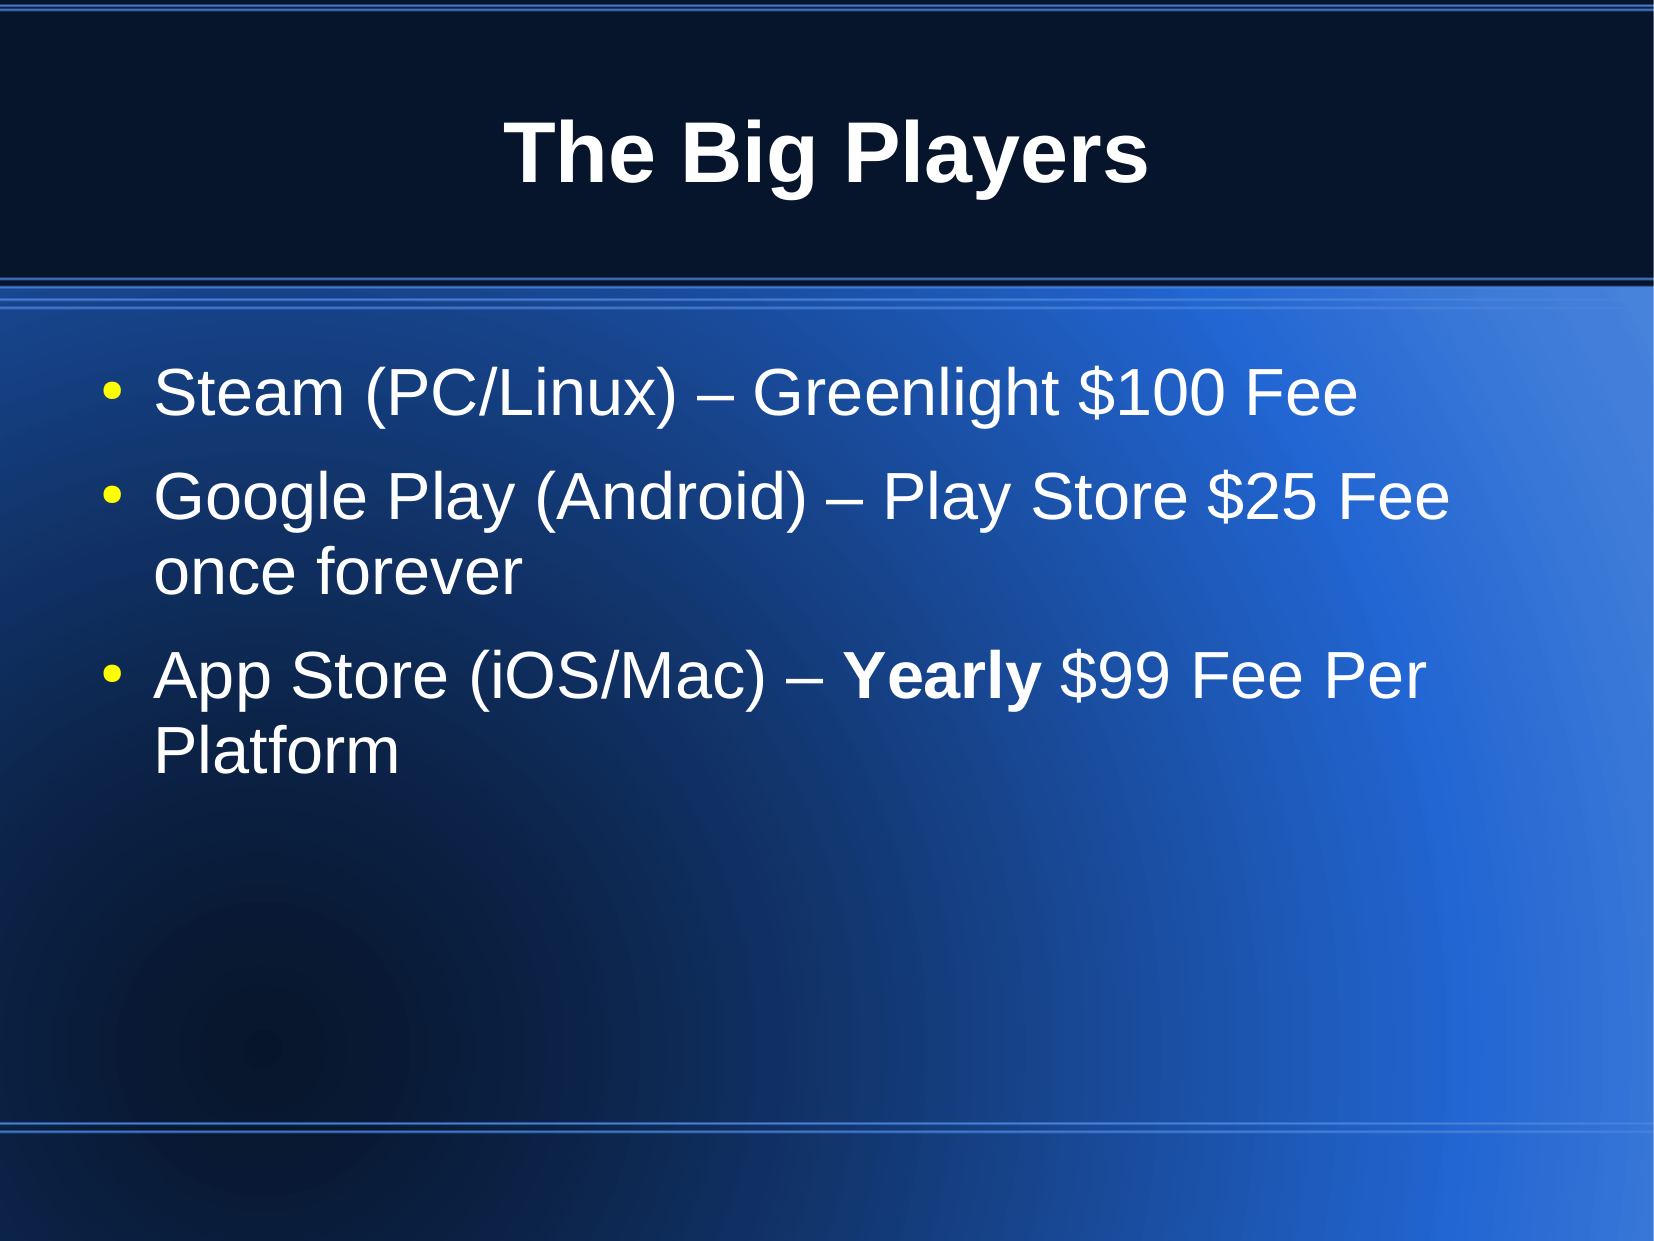

# The Big Players
Steam (PC/Linux) – Greenlight $100 Fee
Google Play (Android) – Play Store $25 Fee once forever
App Store (iOS/Mac) – Yearly $99 Fee Per Platform
| | | |
| --- | --- | --- |